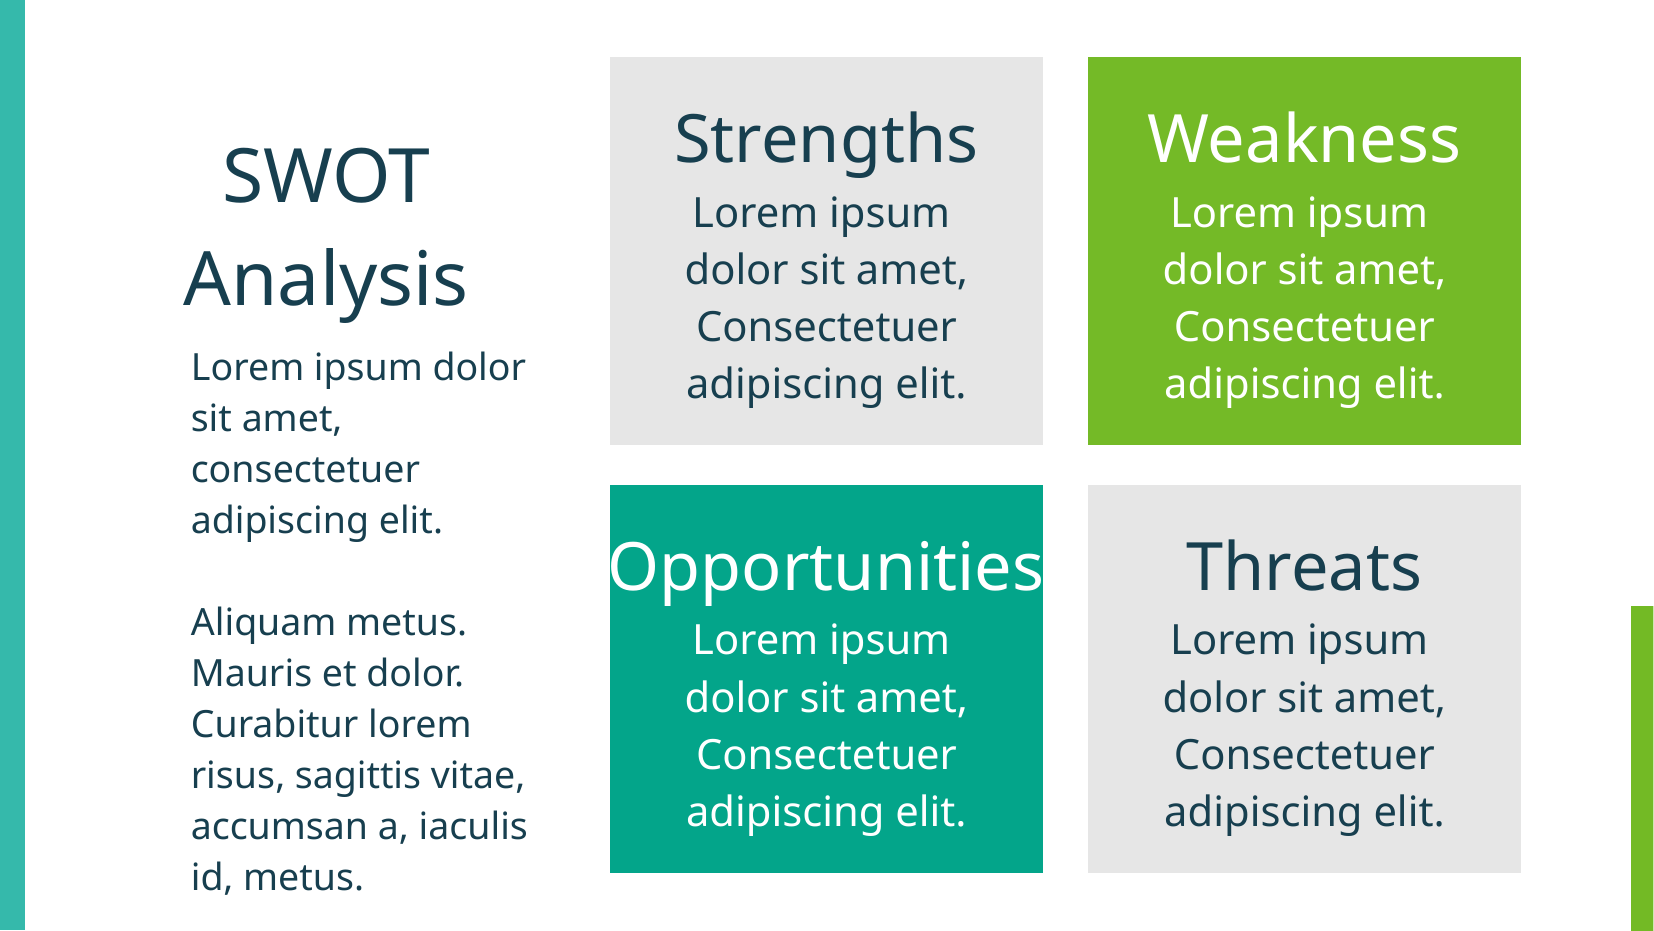

Strengths
Lorem ipsum
dolor sit amet,
Consectetuer
adipiscing elit.
Weakness
Lorem ipsum
dolor sit amet,
Consectetuer
adipiscing elit.
# SWOT Analysis
Lorem ipsum dolor sit amet, consectetuer adipiscing elit.
Aliquam metus. Mauris et dolor. Curabitur lorem risus, sagittis vitae, accumsan a, iaculis id, metus.
Opportunities
Lorem ipsum
dolor sit amet,
Consectetuer
adipiscing elit.
Threats
Lorem ipsum
dolor sit amet,
Consectetuer
adipiscing elit.